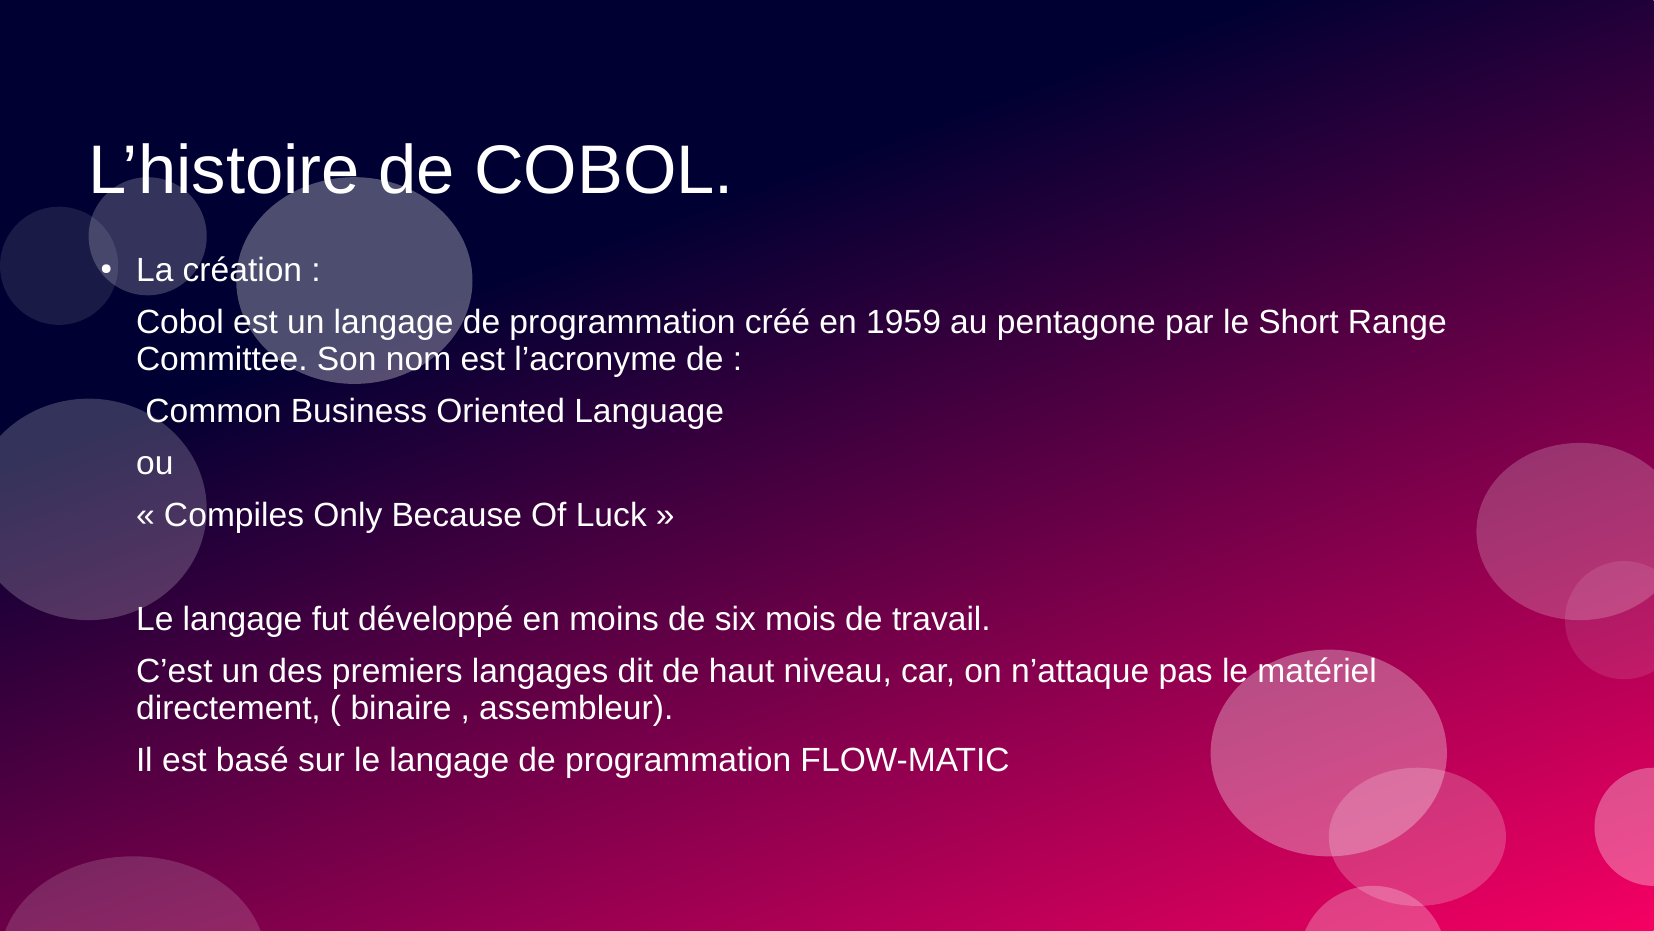

# L’histoire de COBOL.
La création :
Cobol est un langage de programmation créé en 1959 au pentagone par le Short Range Committee. Son nom est l’acronyme de :
 Common Business Oriented Language
ou
« Compiles Only Because Of Luck »
Le langage fut développé en moins de six mois de travail.
C’est un des premiers langages dit de haut niveau, car, on n’attaque pas le matériel directement, ( binaire , assembleur).
Il est basé sur le langage de programmation FLOW-MATIC